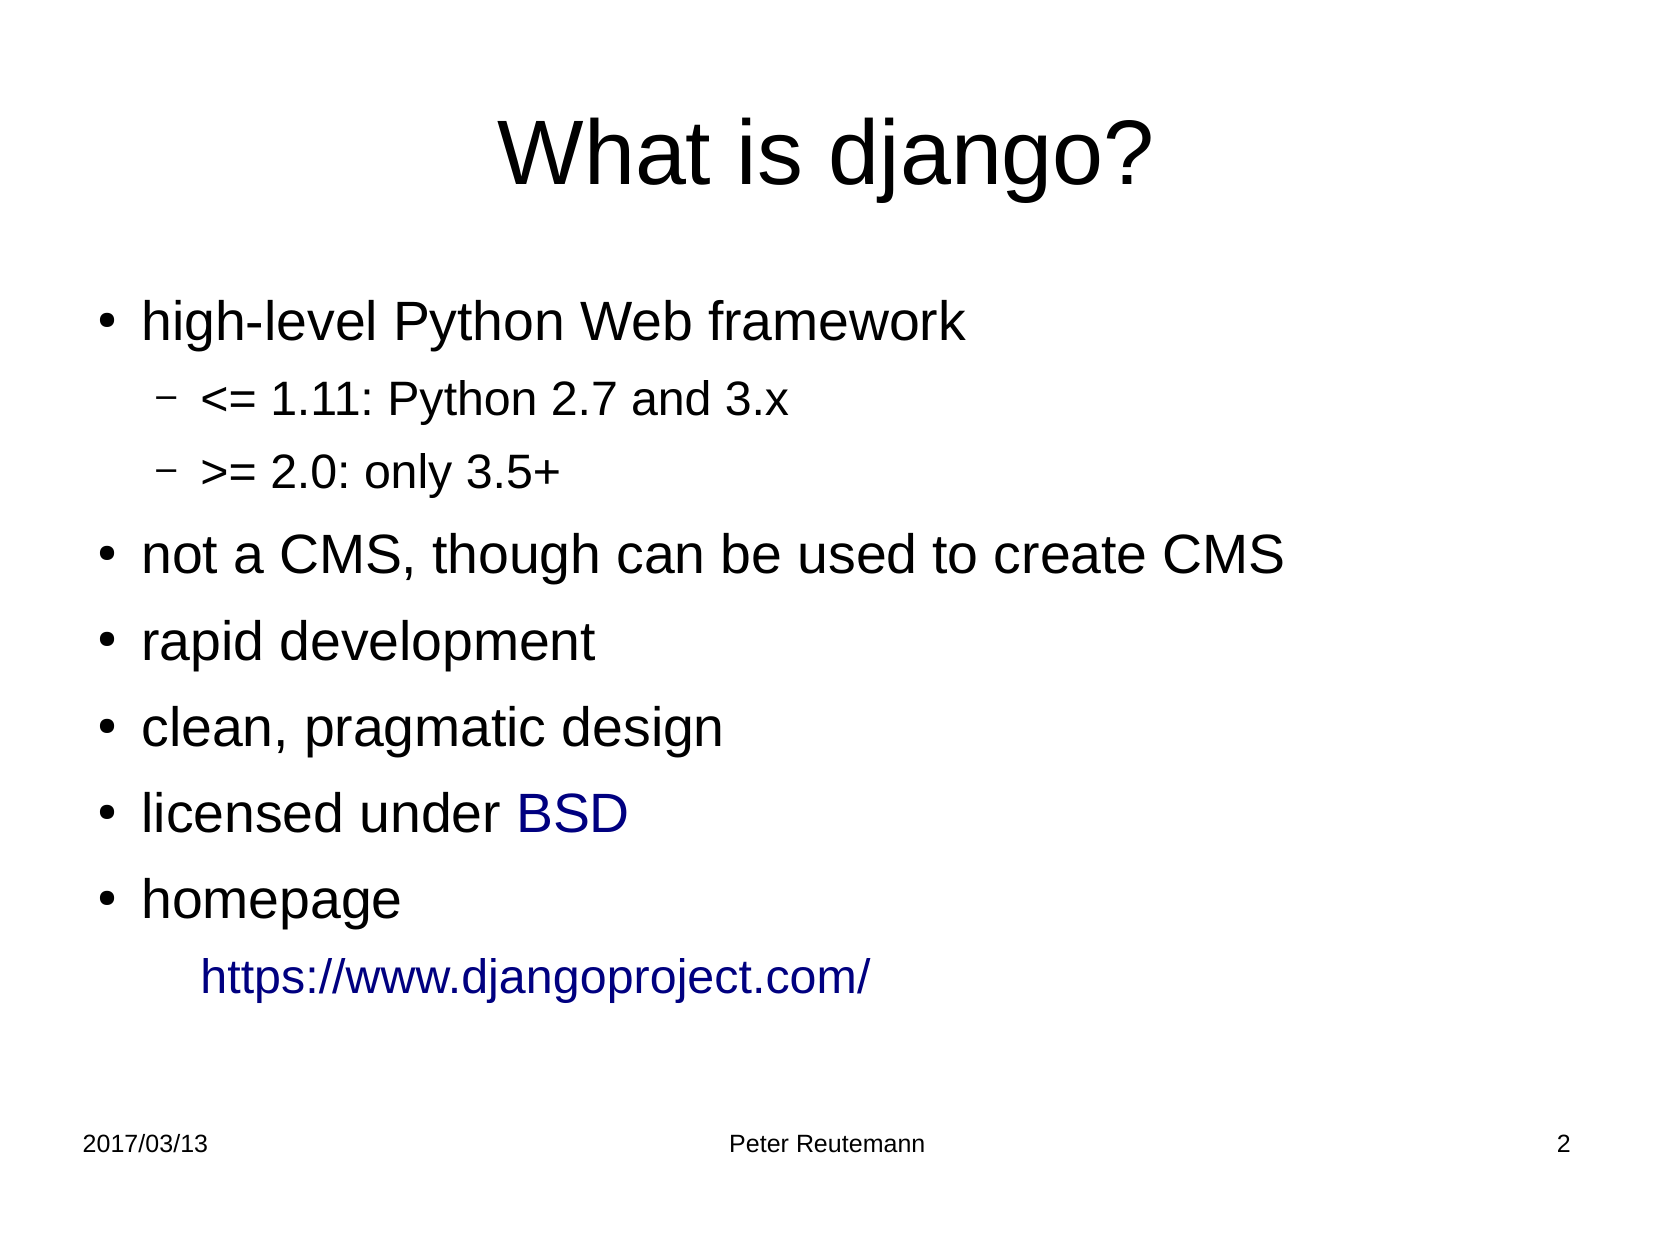

# What is django?
high-level Python Web framework
<= 1.11: Python 2.7 and 3.x
>= 2.0: only 3.5+
not a CMS, though can be used to create CMS
rapid development
clean, pragmatic design
licensed under BSD
homepage
https://www.djangoproject.com/
2017/03/13
Peter Reutemann
2